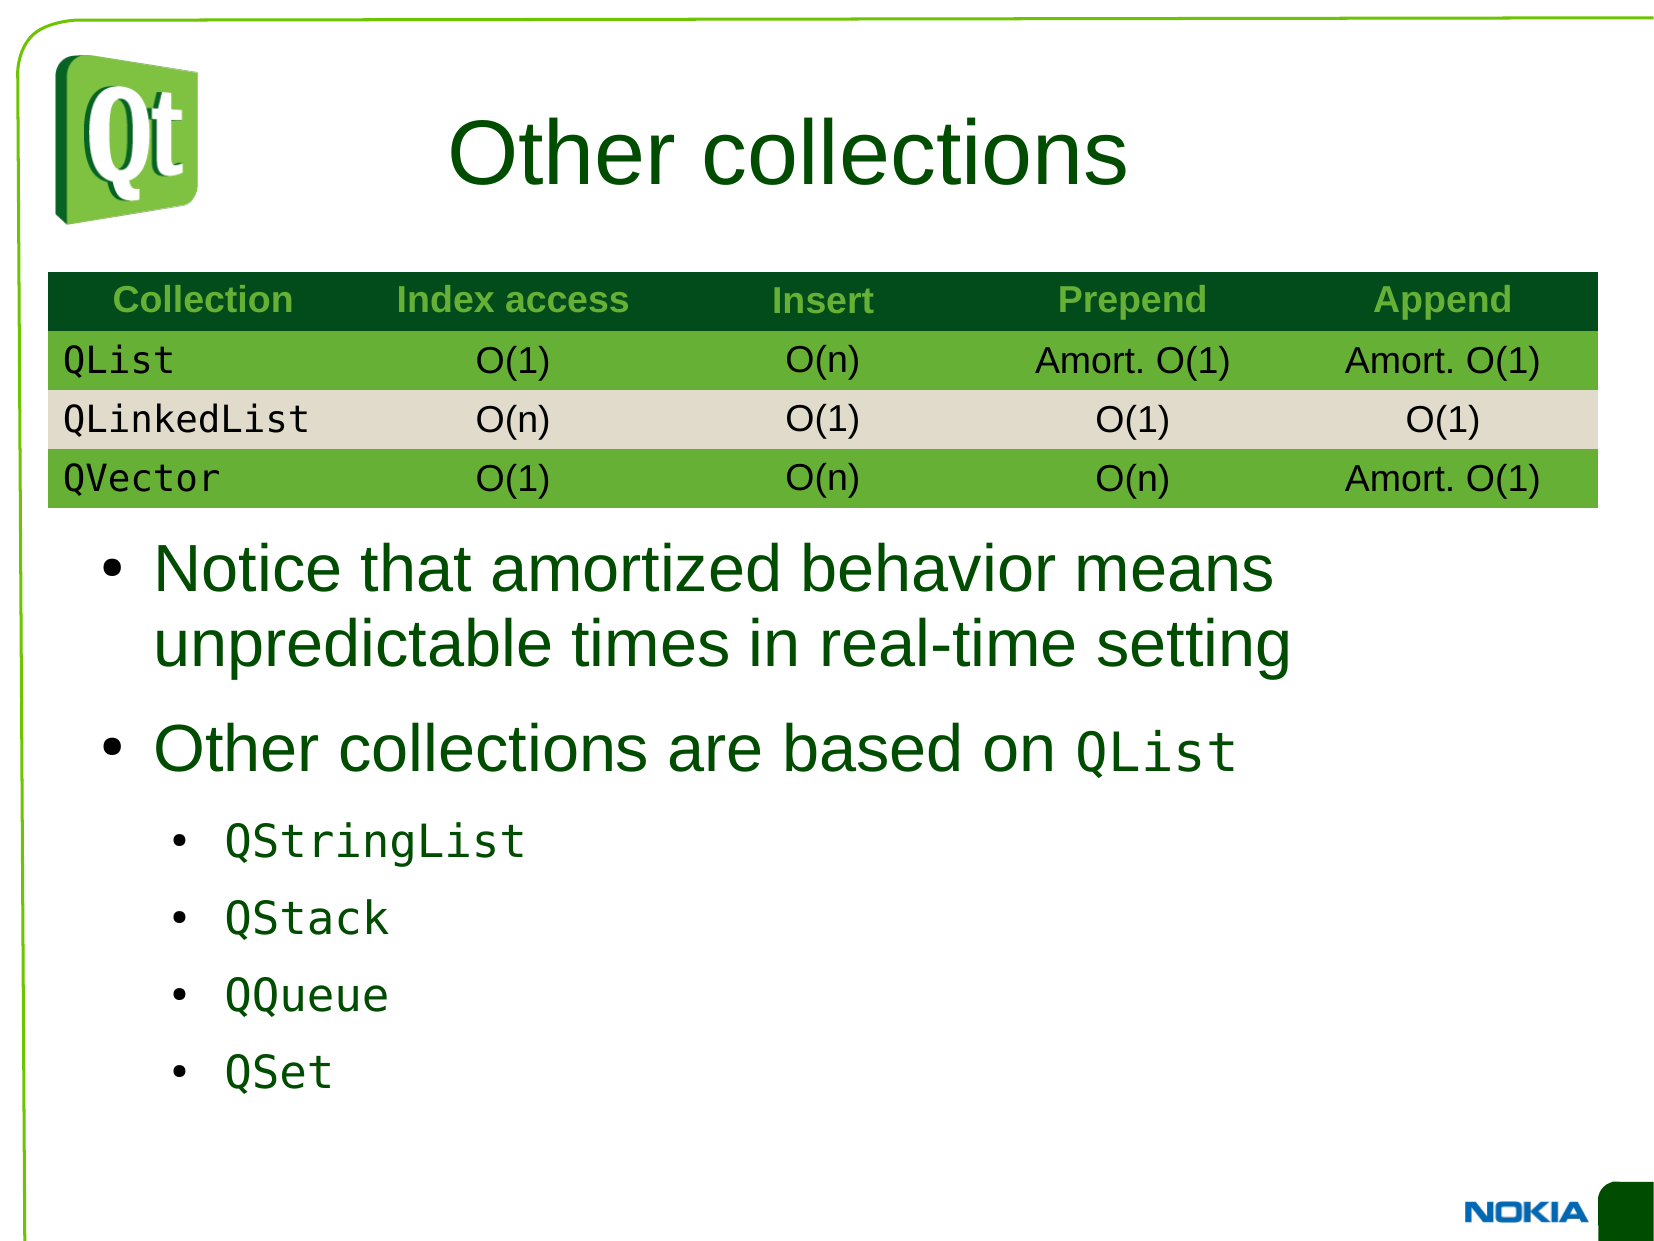

# Other collections
| Collection | Index access | Insert | Prepend | Append |
| --- | --- | --- | --- | --- |
| QList | O(1) | O(n) | Amort. O(1) | Amort. O(1) |
| QLinkedList | O(n) | O(1) | O(1) | O(1) |
| QVector | O(1) | O(n) | O(n) | Amort. O(1) |
Notice that amortized behavior means unpredictable times in real-time setting
Other collections are based on QList
QStringList
QStack
QQueue
QSet